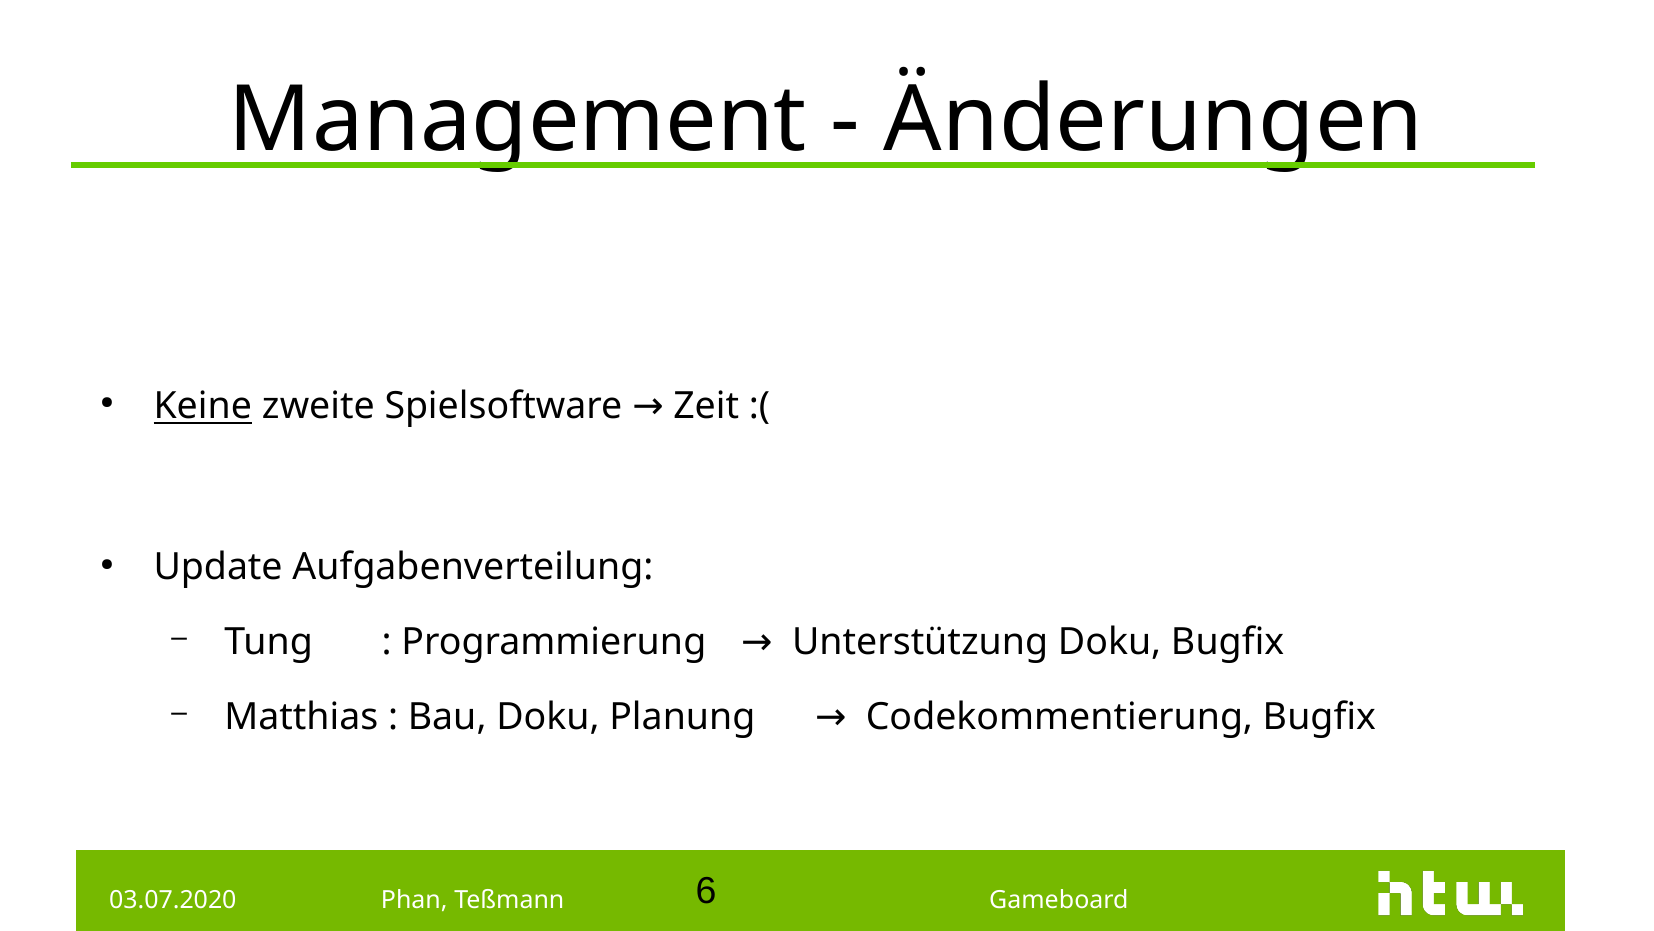

# Management - Änderungen
Keine zweite Spielsoftware → Zeit :(
Update Aufgabenverteilung:
Tung 	 : Programmierung 	→ Unterstützung Doku, Bugfix
Matthias : Bau, Doku, Planung 	→ Codekommentierung, Bugfix